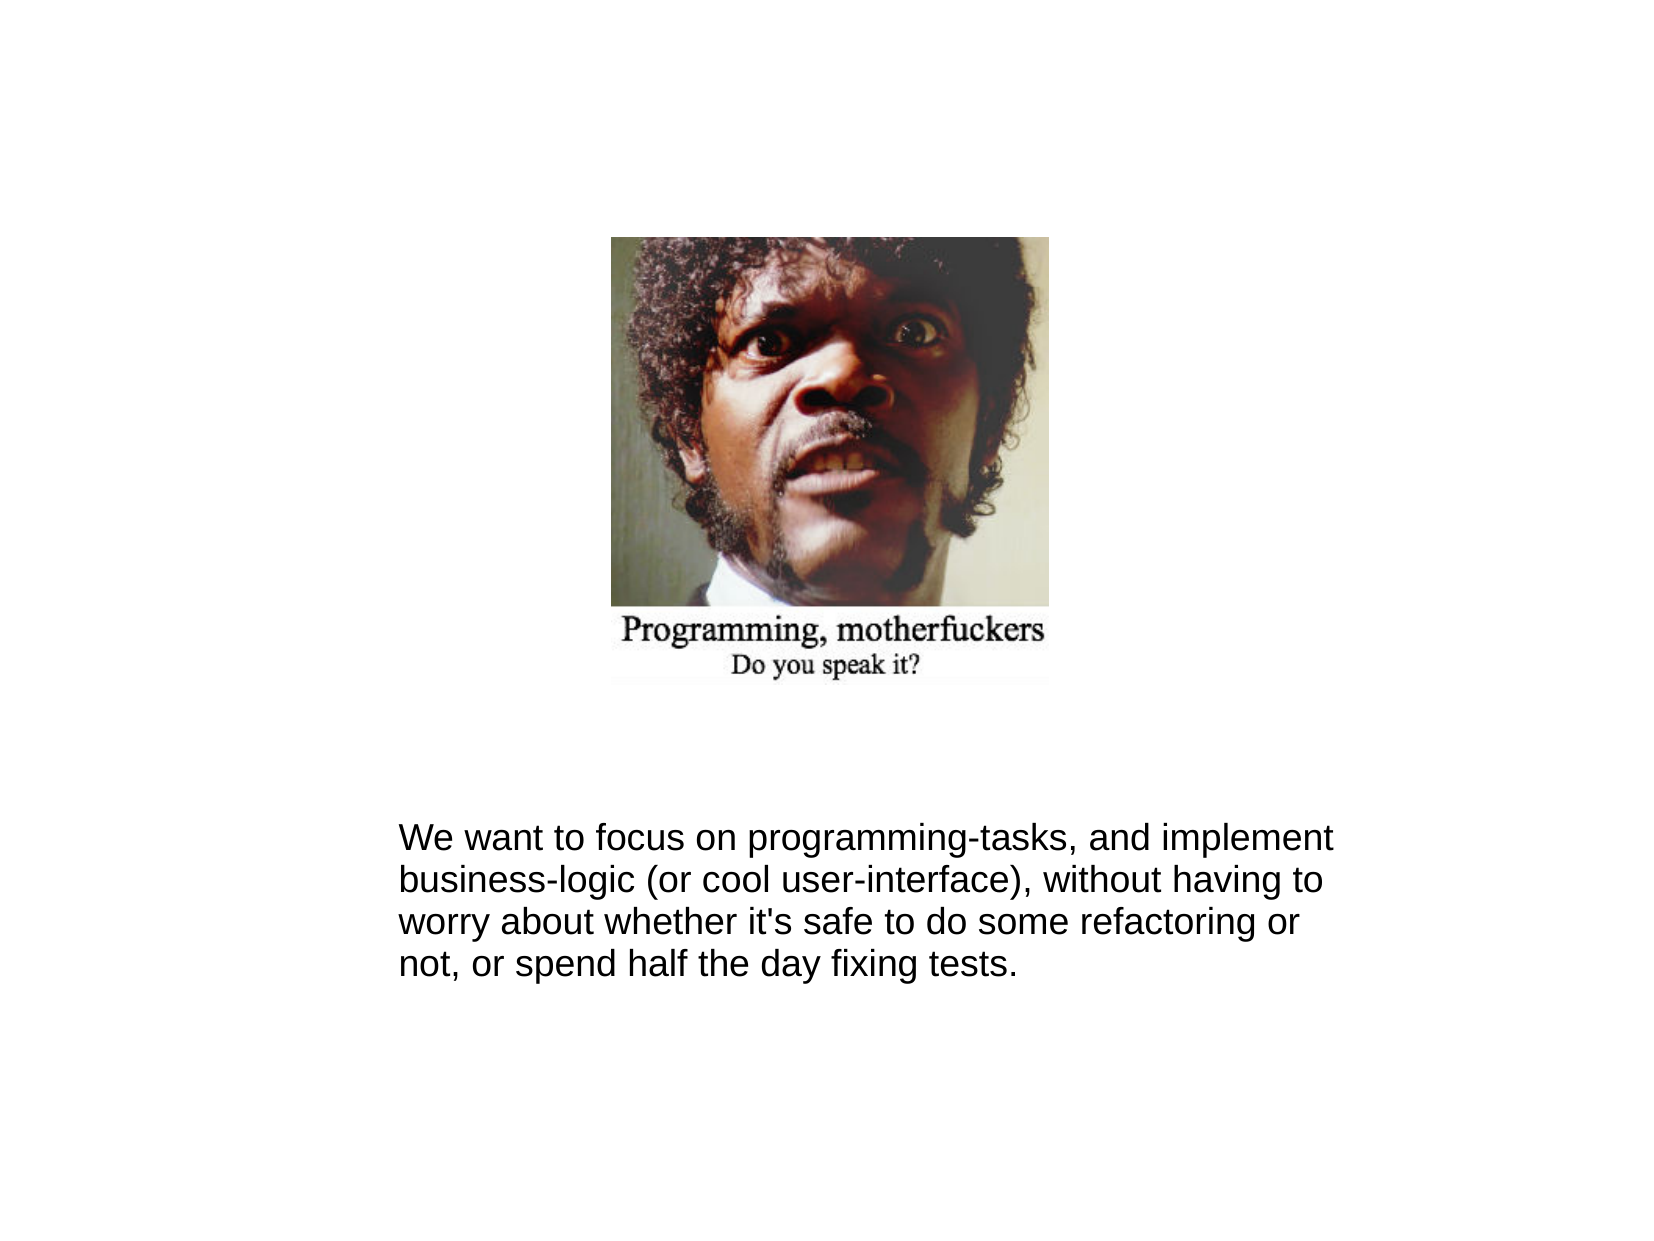

We want to focus on programming-tasks, and implement business-logic (or cool user-interface), without having to worry about whether it's safe to do some refactoring or not, or spend half the day fixing tests.